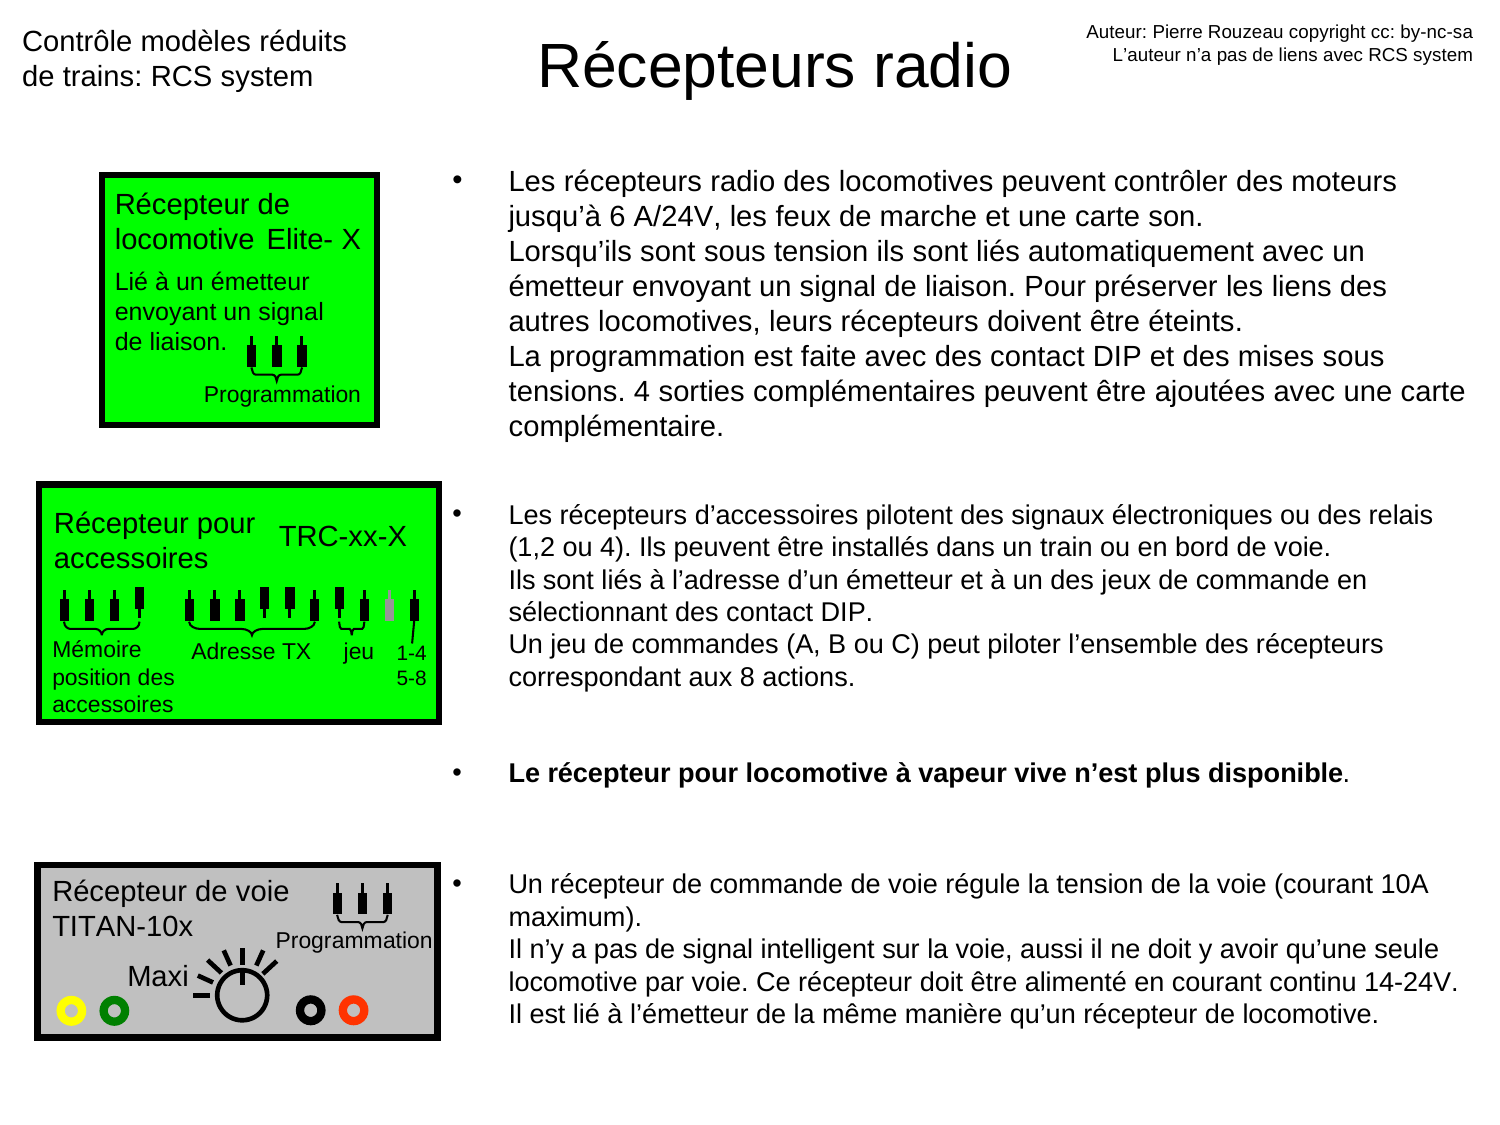

Contrôle modèles réduits
de trains: RCS system
Récepteurs radio
Auteur: Pierre Rouzeau copyright cc: by-nc-sa
L’auteur n’a pas de liens avec RCS system
Les récepteurs radio des locomotives peuvent contrôler des moteurs jusqu’à 6 A/24V, les feux de marche et une carte son.
Lorsqu’ils sont sous tension ils sont liés automatiquement avec un émetteur envoyant un signal de liaison. Pour préserver les liens des autres locomotives, leurs récepteurs doivent être éteints.
La programmation est faite avec des contact DIP et des mises sous tensions. 4 sorties complémentaires peuvent être ajoutées avec une carte complémentaire.
Les récepteurs d’accessoires pilotent des signaux électroniques ou des relais (1,2 ou 4). Ils peuvent être installés dans un train ou en bord de voie.
Ils sont liés à l’adresse d’un émetteur et à un des jeux de commande en sélectionnant des contact DIP.
Un jeu de commandes (A, B ou C) peut piloter l’ensemble des récepteurs correspondant aux 8 actions.
Le récepteur pour locomotive à vapeur vive n’est plus disponible.
Un récepteur de commande de voie régule la tension de la voie (courant 10A maximum).
Il n’y a pas de signal intelligent sur la voie, aussi il ne doit y avoir qu’une seule locomotive par voie. Ce récepteur doit être alimenté en courant continu 14-24V.
Il est lié à l’émetteur de la même manière qu’un récepteur de locomotive.
Récepteur de locomotive
Elite- X
Lié à un émetteur envoyant un signal de liaison.
Programmation
Récepteur pour accessoires
TRC-xx-X
Mémoire position des accessoires
Adresse TX jeu
1-4
5-8
Récepteur de voie
TITAN-10x
Programmation
Maxi